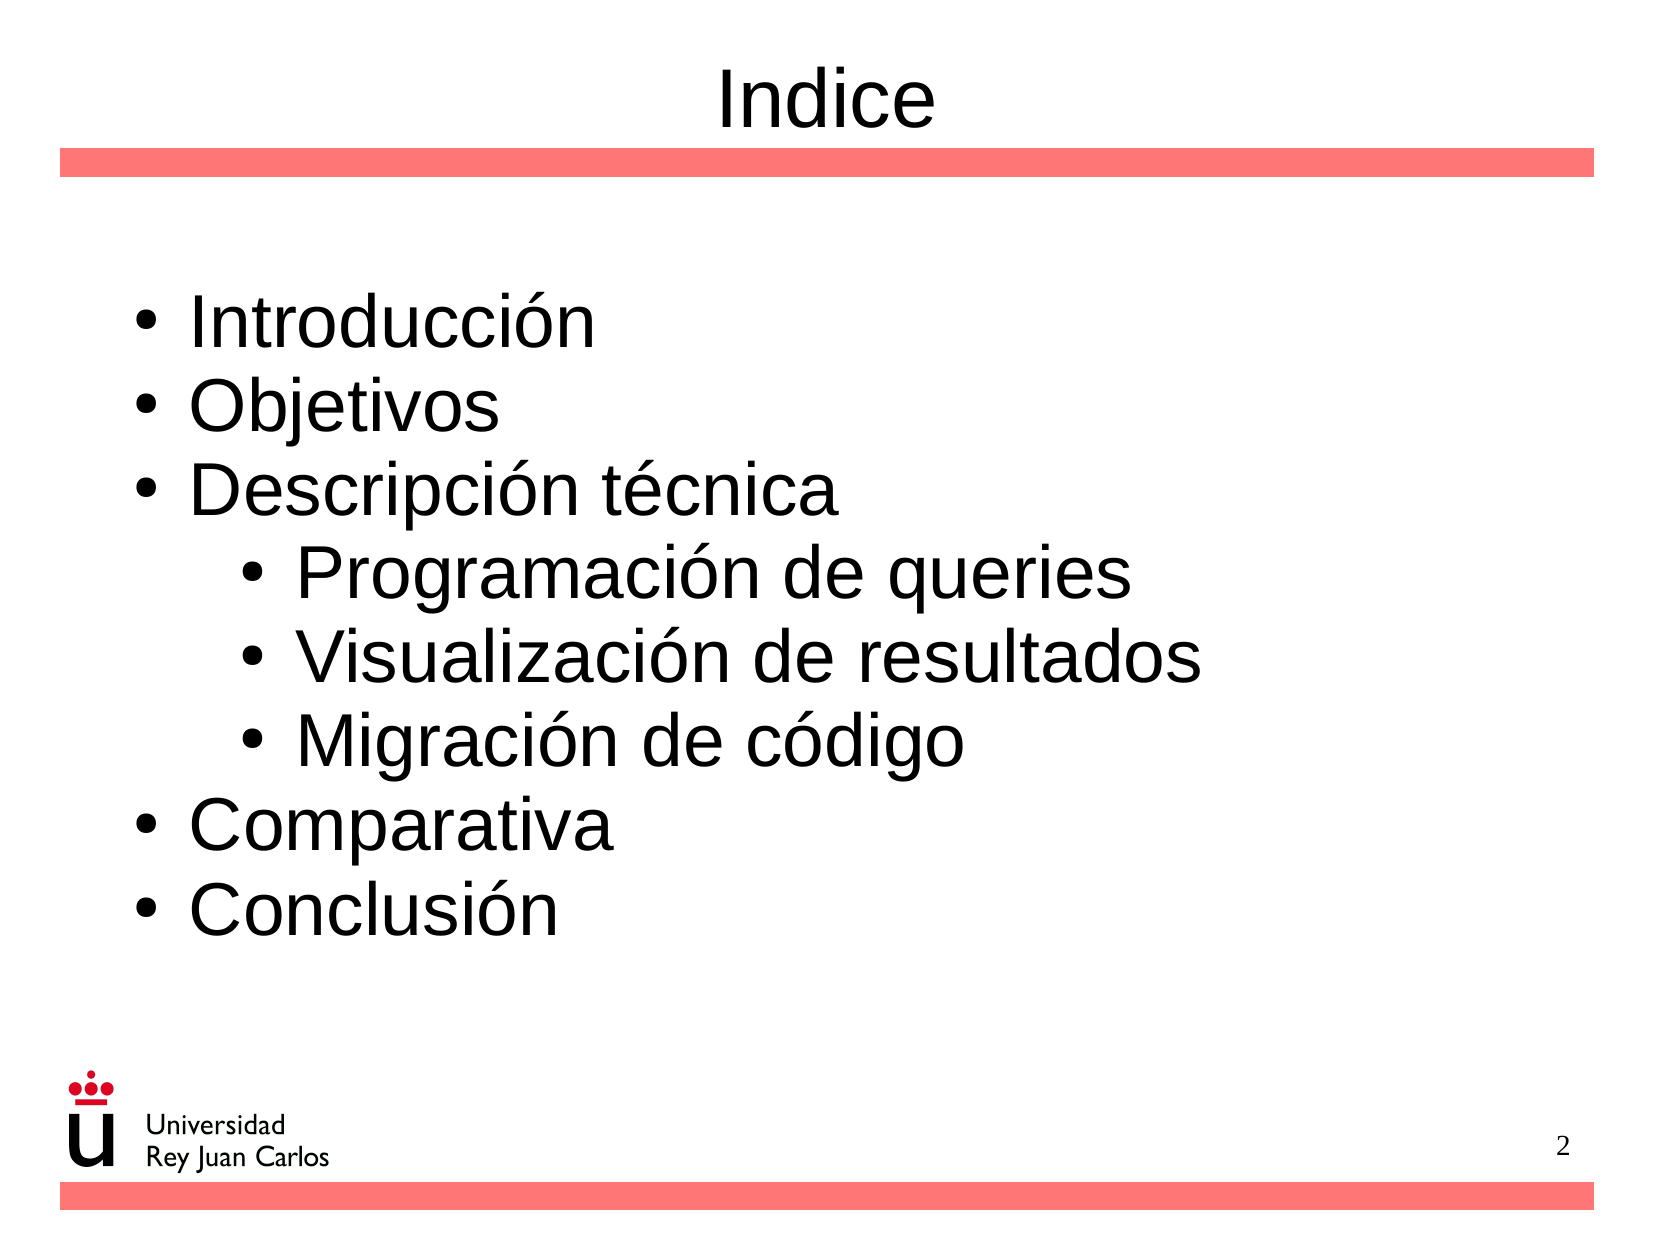

# Indice
 Introducción
 Objetivos
 Descripción técnica
 Programación de queries
 Visualización de resultados
 Migración de código
 Comparativa
 Conclusión
2